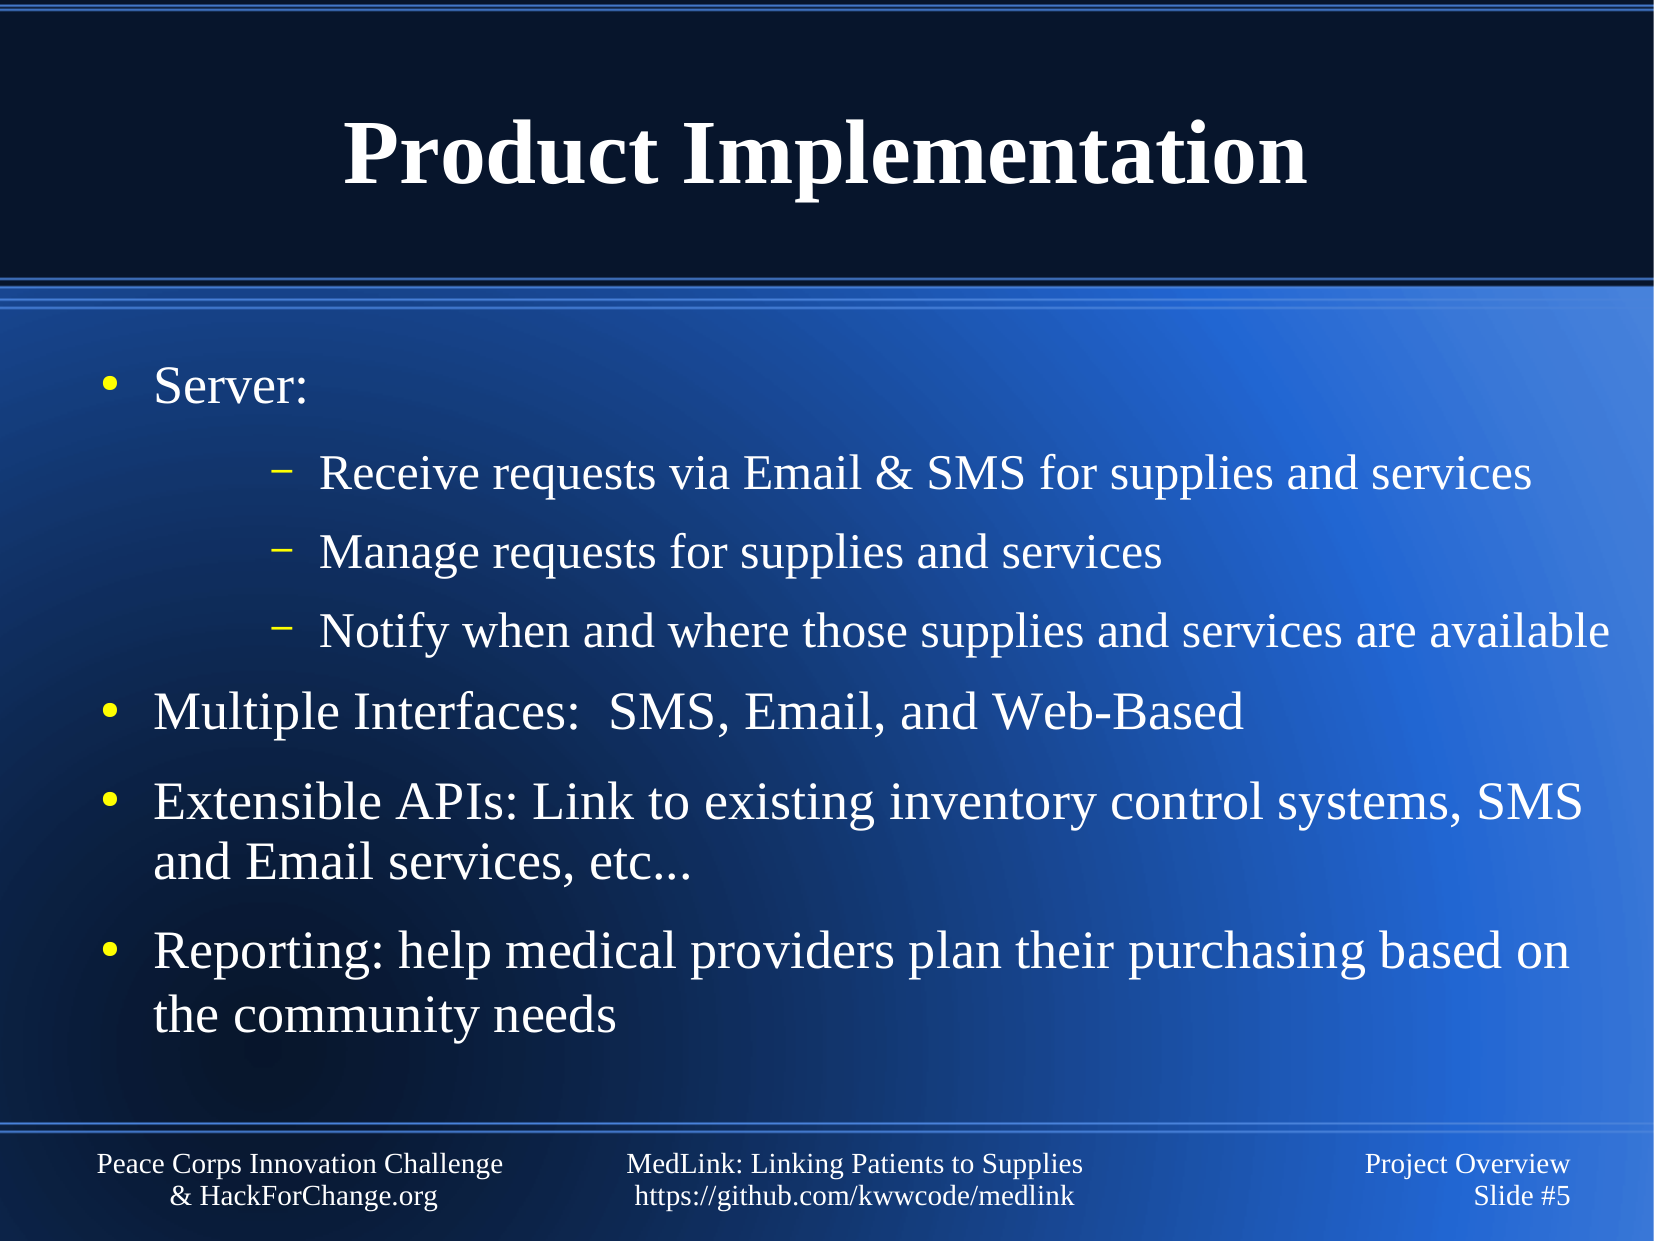

# Product Implementation
Server:
Receive requests via Email & SMS for supplies and services
Manage requests for supplies and services
Notify when and where those supplies and services are available
Multiple Interfaces: SMS, Email, and Web-Based
Extensible APIs: Link to existing inventory control systems, SMS and Email services, etc...
Reporting: help medical providers plan their purchasing based on the community needs
5